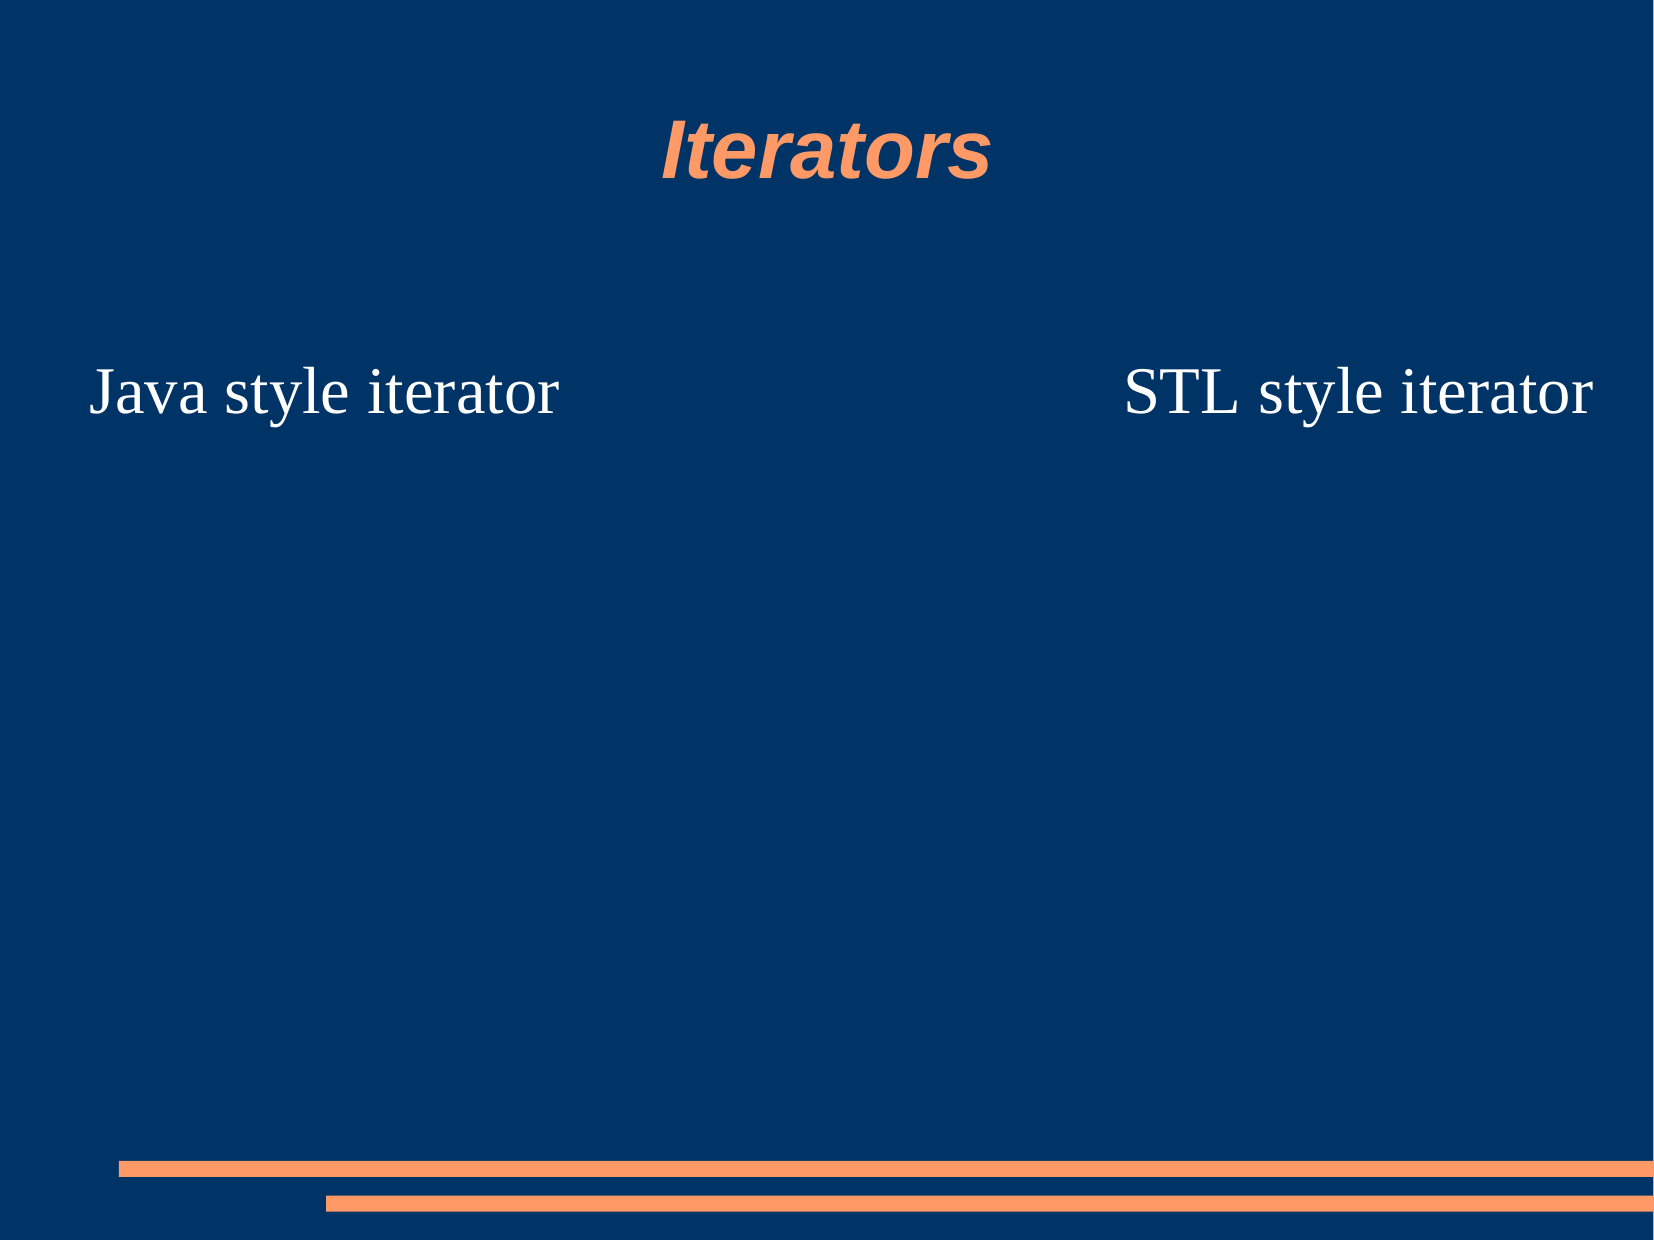

# Iterators
Java style iterator
STL style iterator